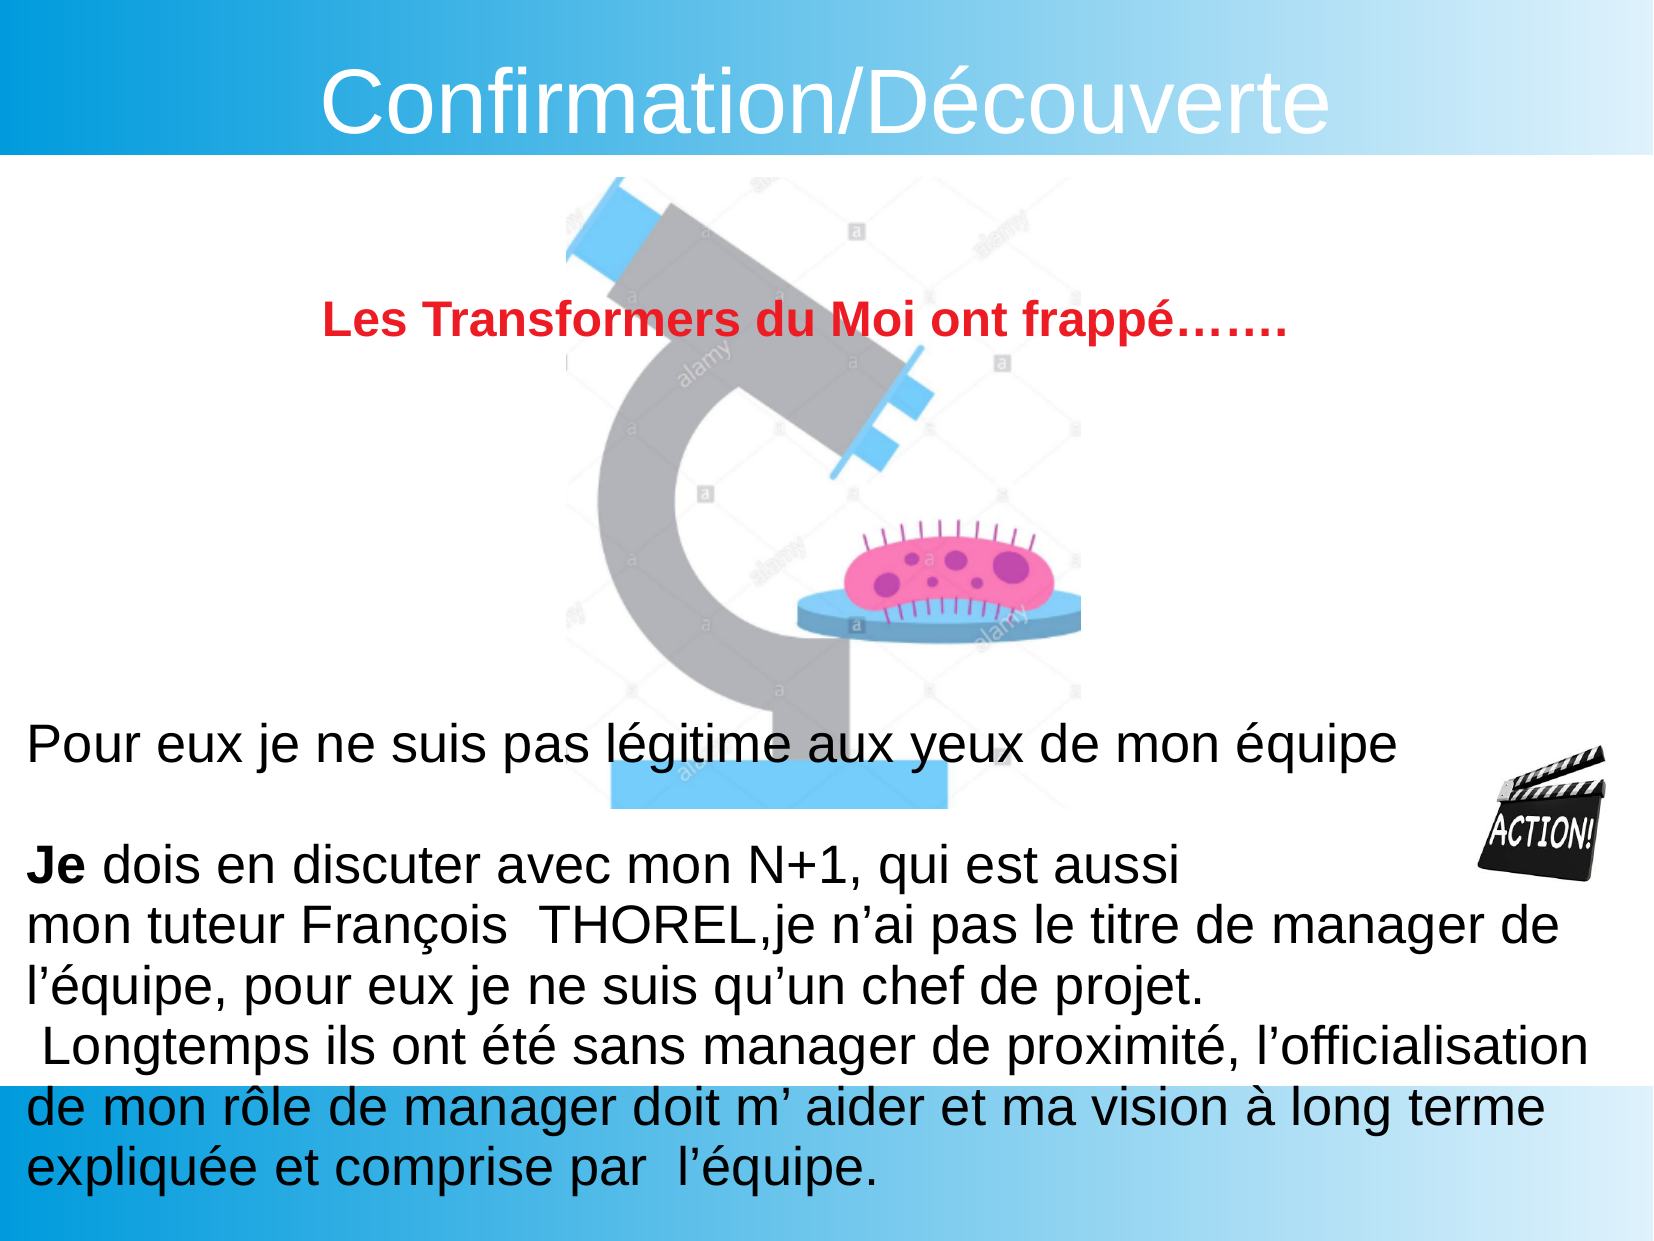

# Confirmation/Découverte
Les Transformers du Moi ont frappé…….
Pour eux je ne suis pas légitime aux yeux de mon équipe
Je dois en discuter avec mon N+1, qui est aussi
mon tuteur François THOREL,je n’ai pas le titre de manager de l’équipe, pour eux je ne suis qu’un chef de projet.
 Longtemps ils ont été sans manager de proximité, l’officialisation de mon rôle de manager doit m’ aider et ma vision à long terme
expliquée et comprise par l’équipe.